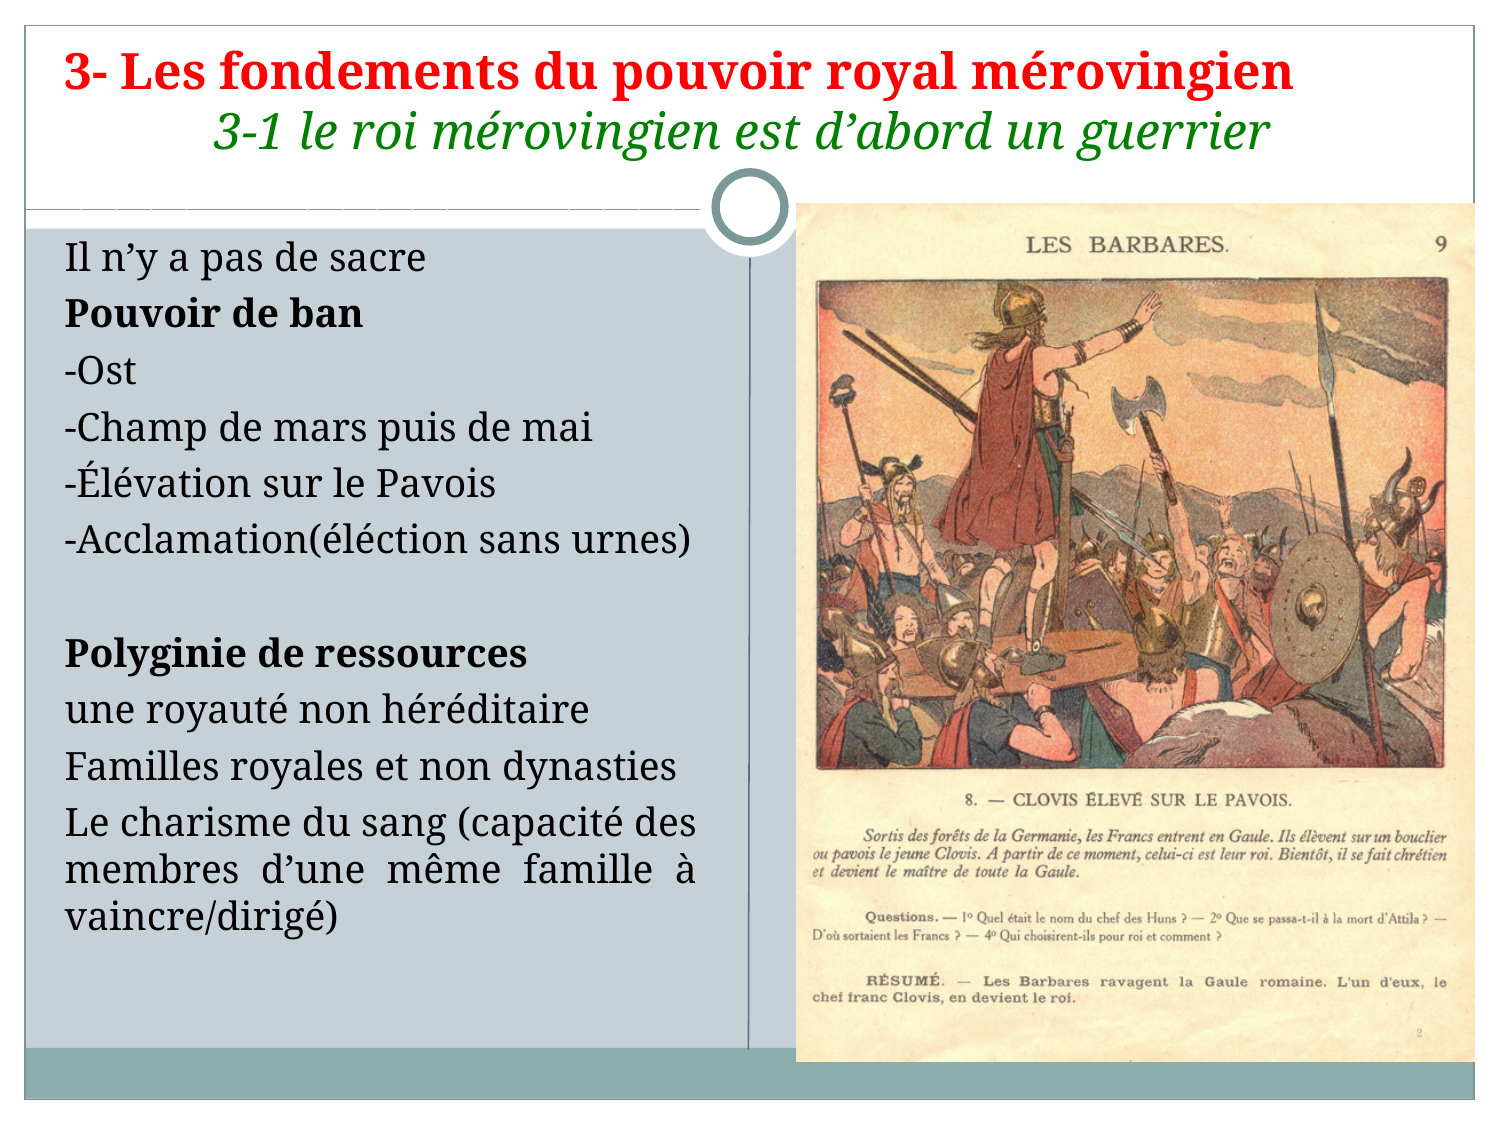

# 3- Les fondements du pouvoir royal mérovingien 3-1 le roi mérovingien est d’abord un guerrier
Il n’y a pas de sacre
Pouvoir de ban
-Ost
-Champ de mars puis de mai
-Élévation sur le Pavois
-Acclamation(éléction sans urnes)
Polyginie de ressources
une royauté non héréditaire
Familles royales et non dynasties
Le charisme du sang (capacité des membres d’une même famille à vaincre/dirigé)